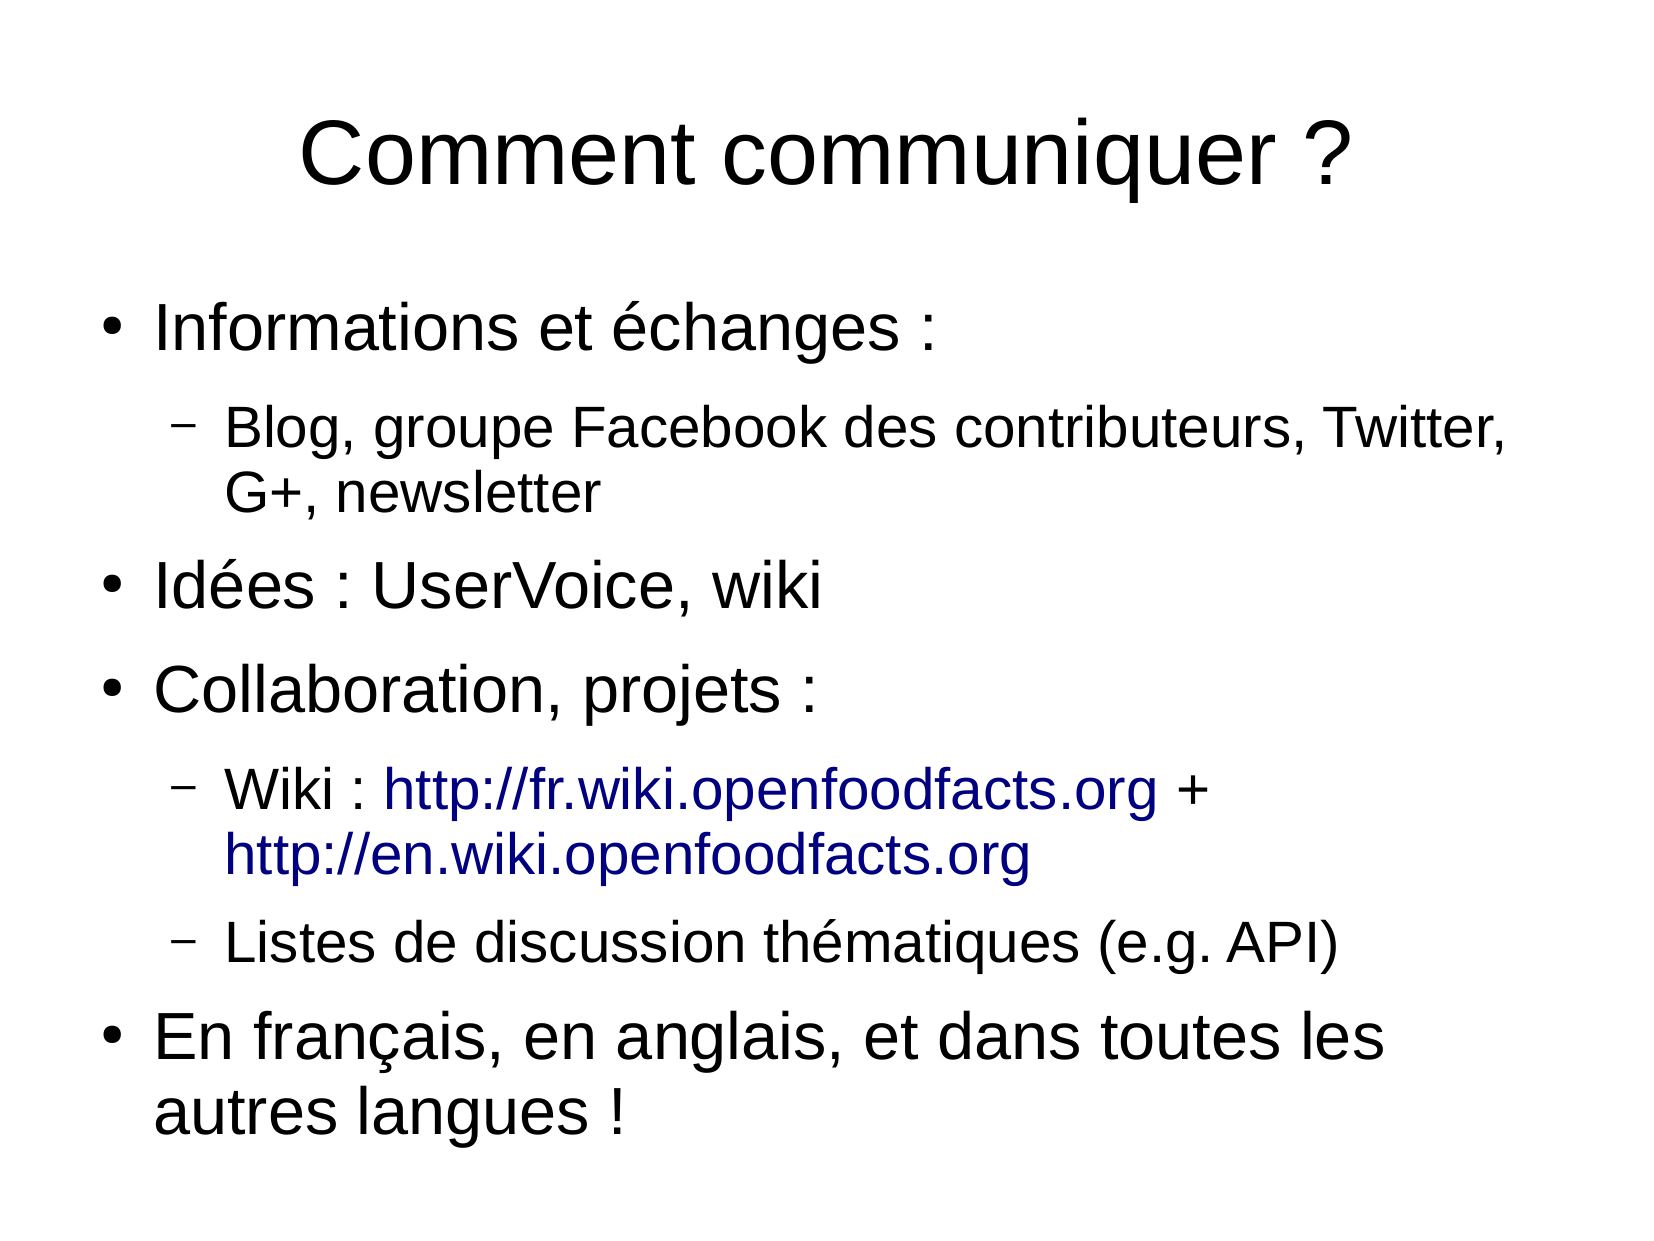

# Comment communiquer ?
Informations et échanges :
Blog, groupe Facebook des contributeurs, Twitter, G+, newsletter
Idées : UserVoice, wiki
Collaboration, projets :
Wiki : http://fr.wiki.openfoodfacts.org + http://en.wiki.openfoodfacts.org
Listes de discussion thématiques (e.g. API)
En français, en anglais, et dans toutes les autres langues !